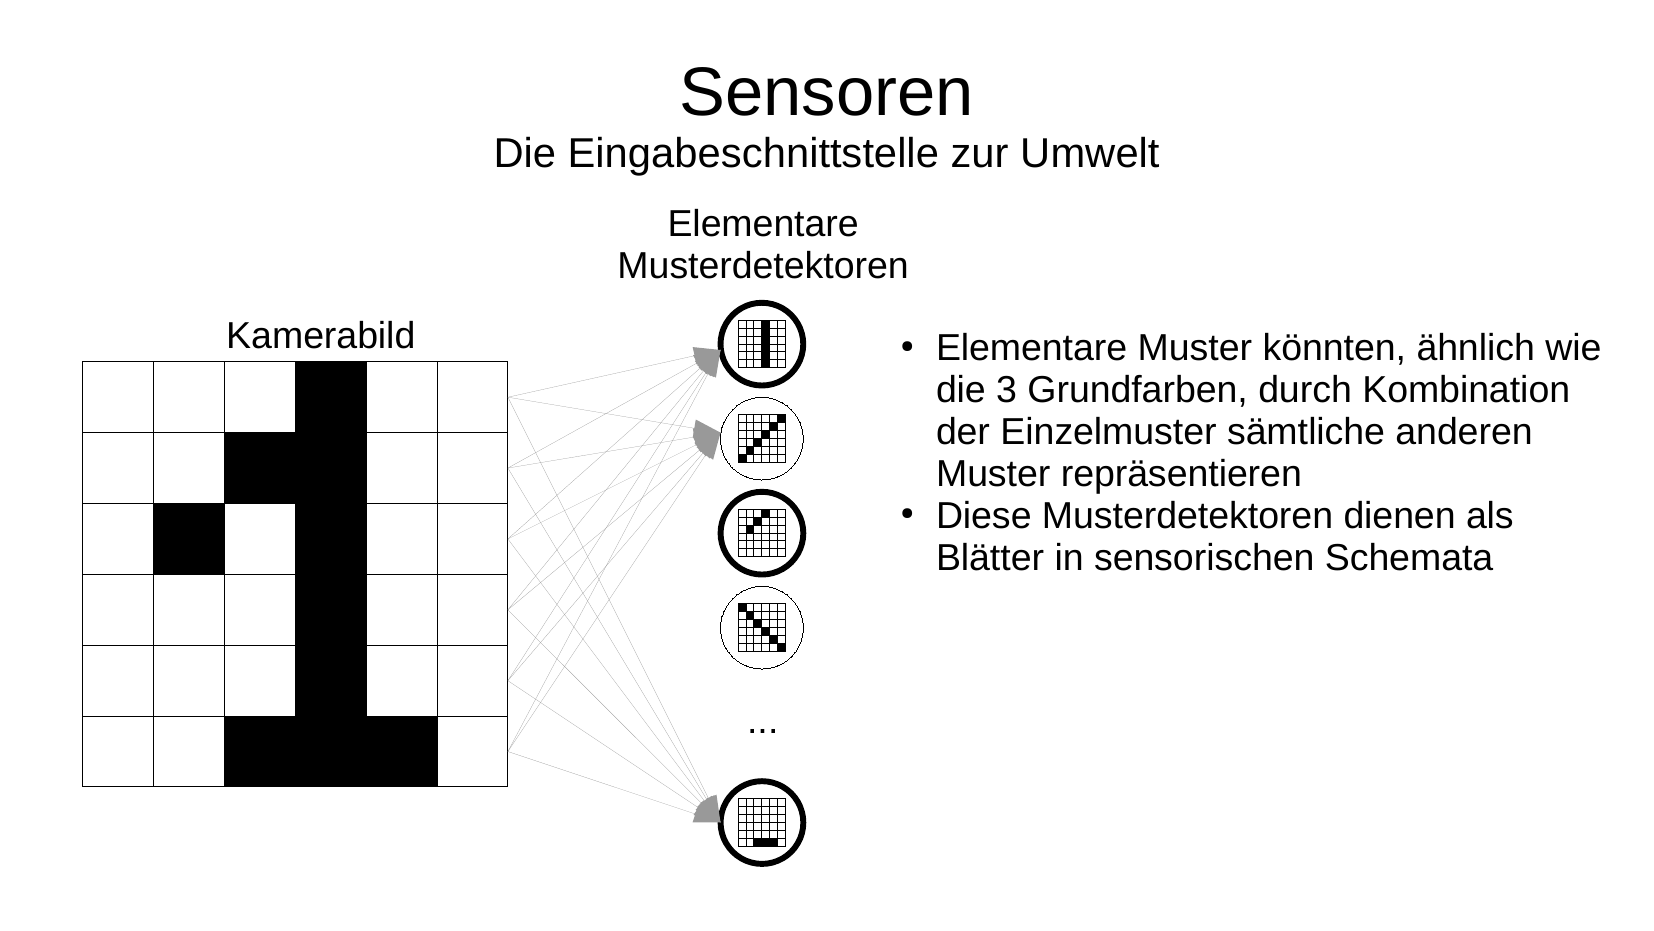

# Sensoren Die Eingabeschnittstelle zur Umwelt
Elementare
Musterdetektoren
Kamerabild
Elementare Muster könnten, ähnlich wie die 3 Grundfarben, durch Kombination der Einzelmuster sämtliche anderen Muster repräsentieren
Diese Musterdetektoren dienen als Blätter in sensorischen Schemata
...